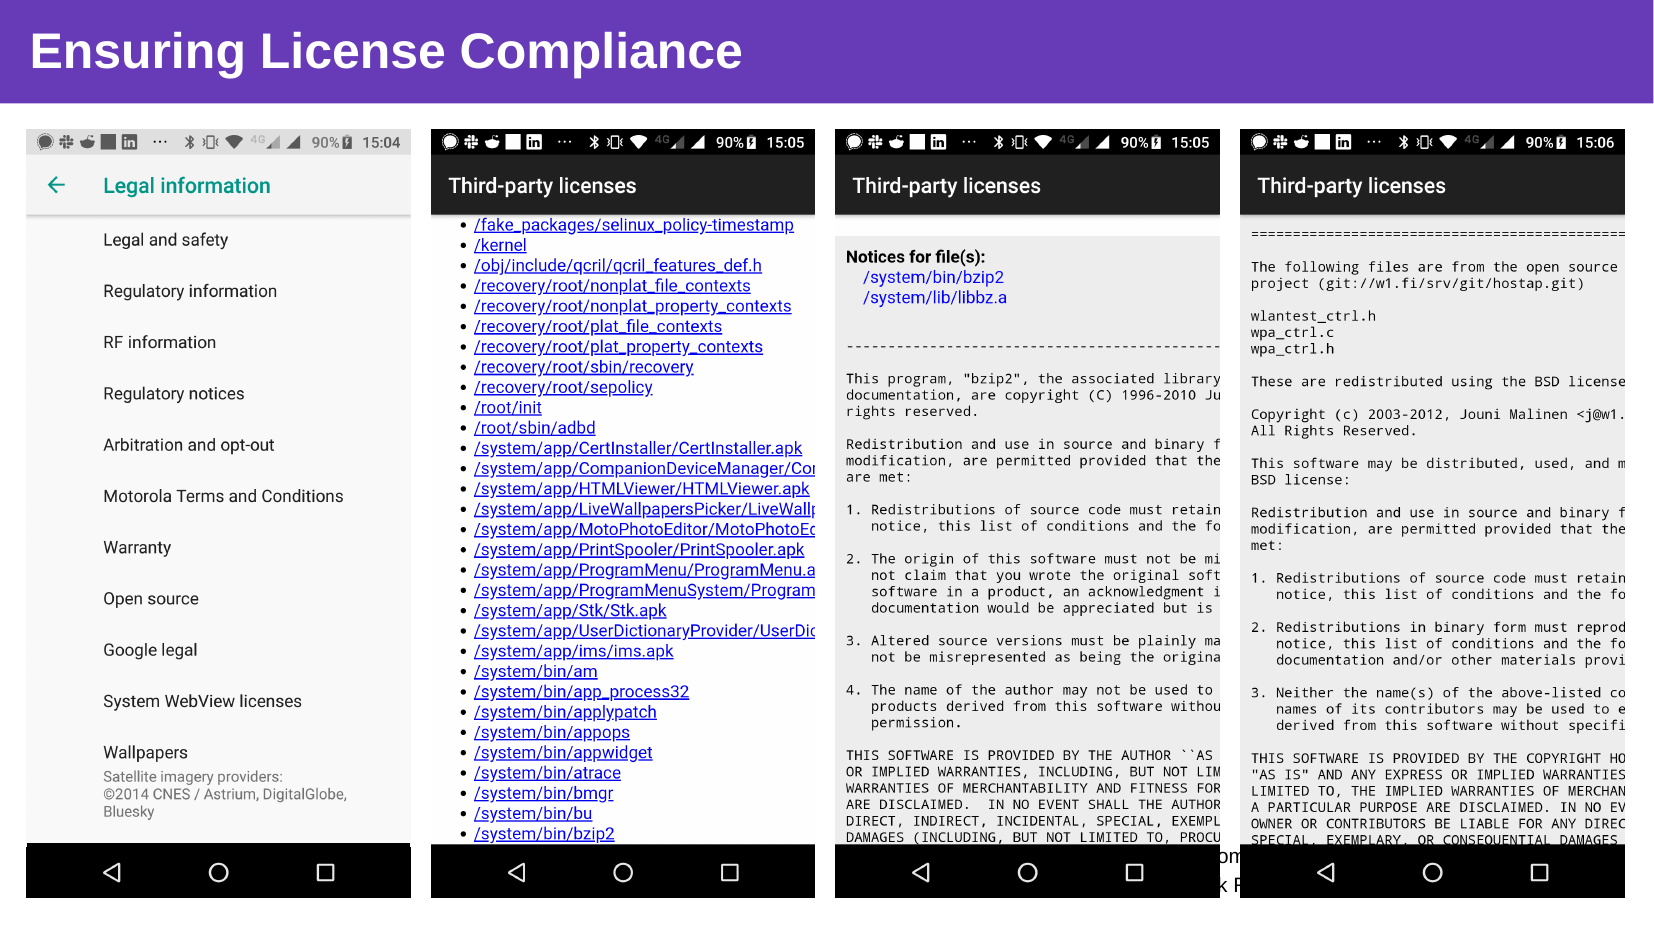

# Ensuring License Compliance
Commercial Open Source Startups
24
© 2020 Dirk Riehle - Some Rights Reserved